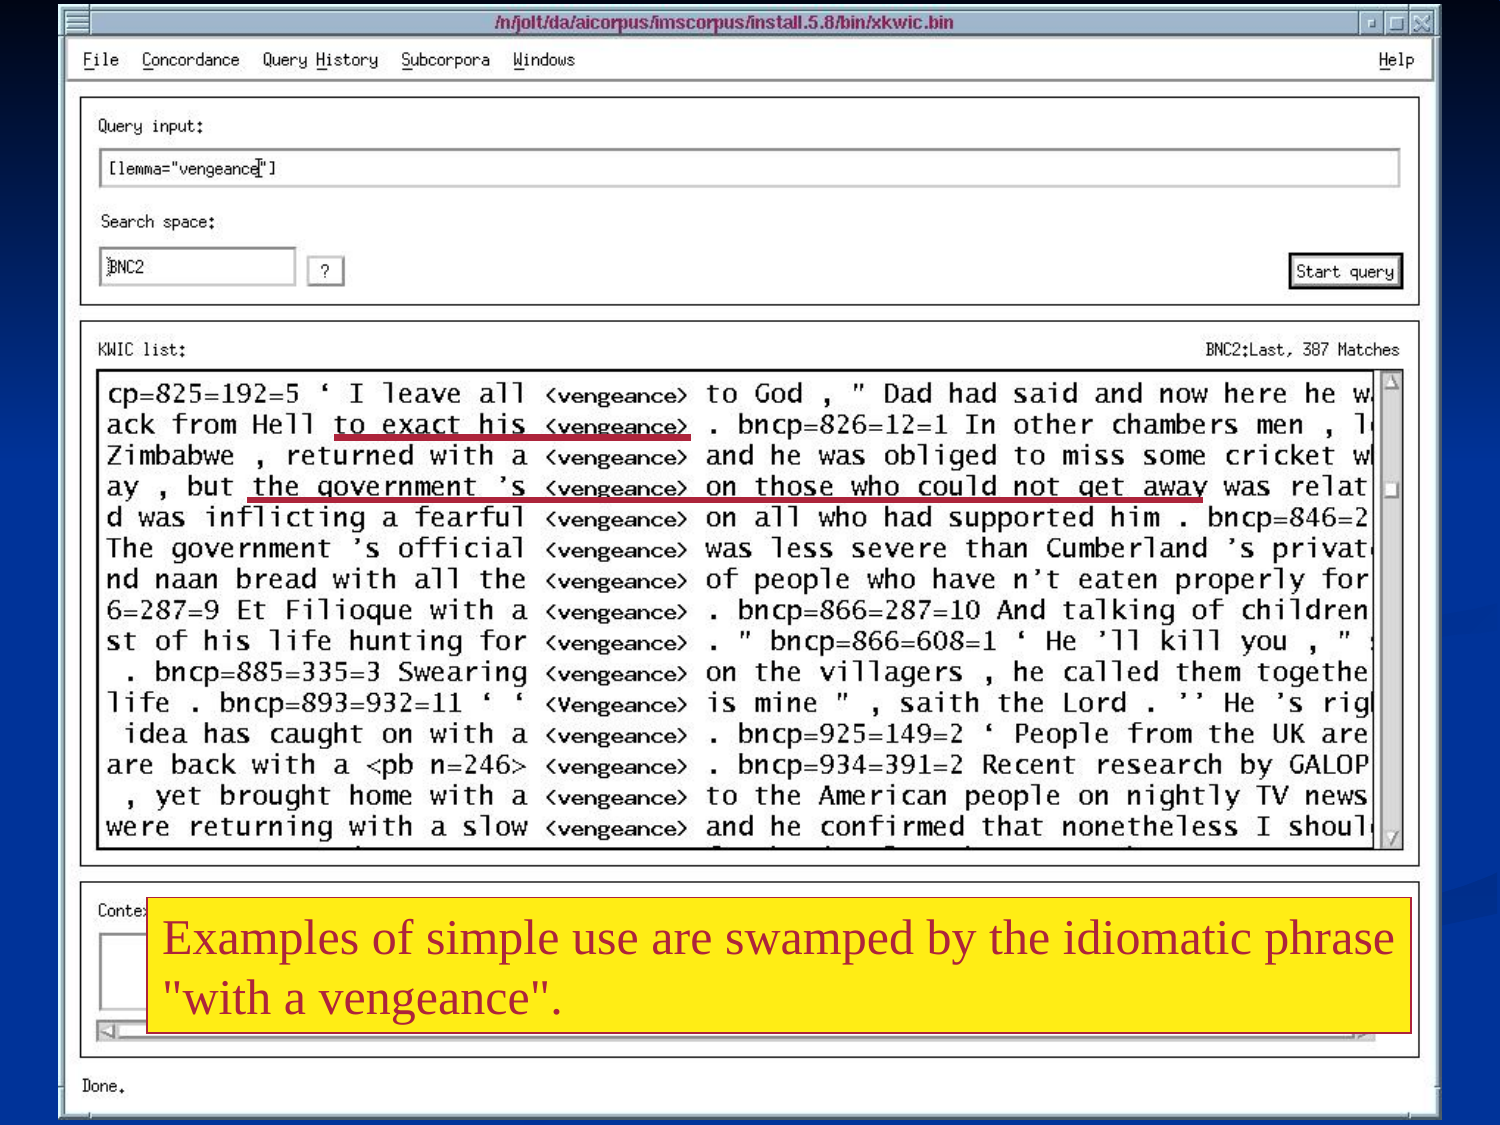

Examples of simple use are swamped by the idiomatic phrase
"with a vengeance".